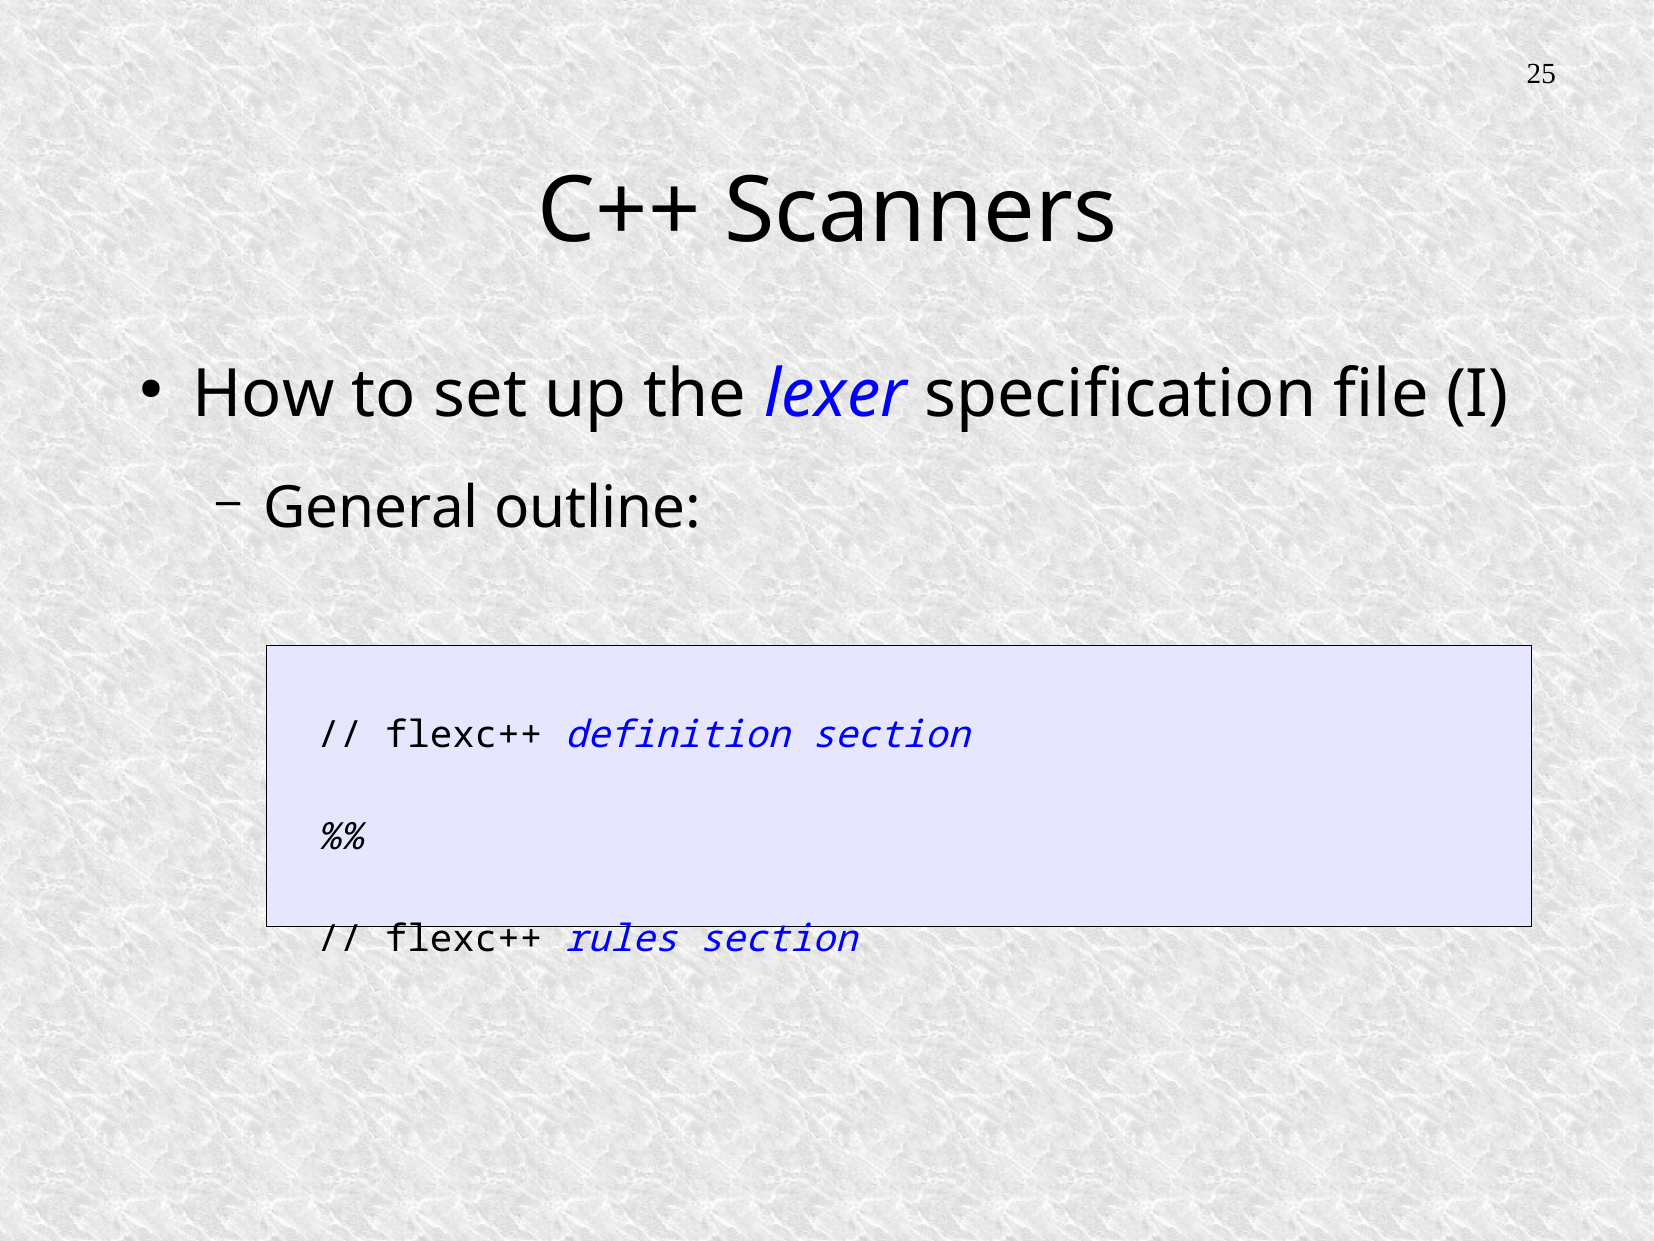

25
# C++ Scanners
How to set up the lexer specification file (I)
General outline:
// flexc++ definition section
%%
// flexc++ rules section